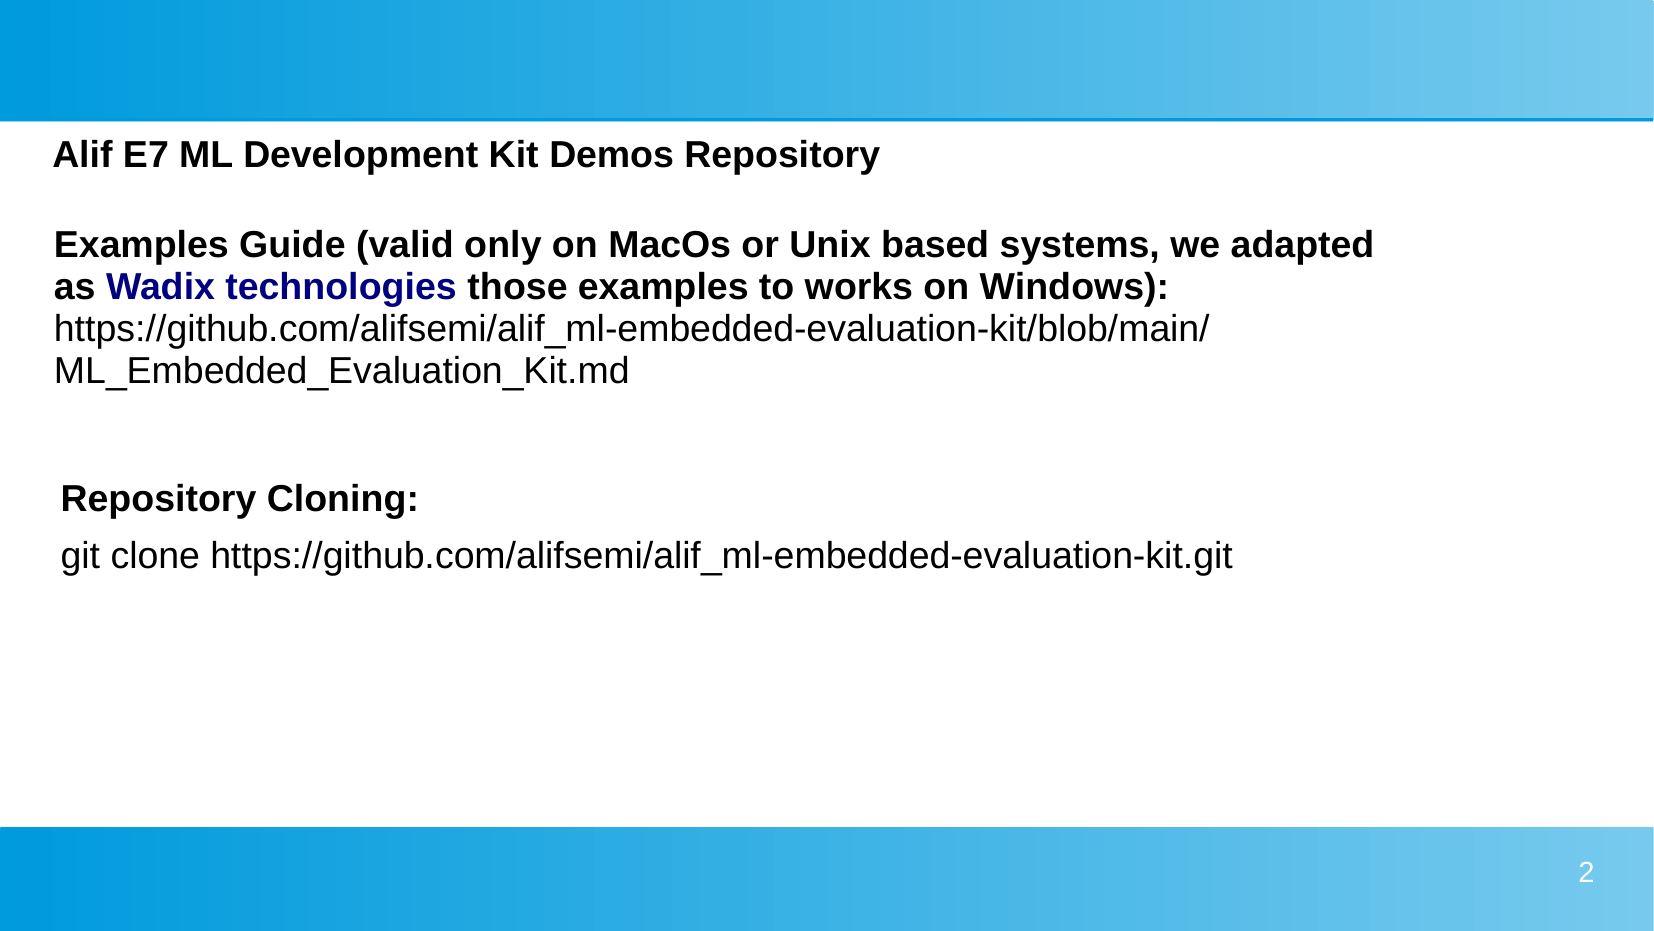

Alif E7 ML Development Kit Demos Repository
Examples Guide (valid only on MacOs or Unix based systems, we adapted as Wadix technologies those examples to works on Windows):
https://github.com/alifsemi/alif_ml-embedded-evaluation-kit/blob/main/ML_Embedded_Evaluation_Kit.md
Repository Cloning:
git clone https://github.com/alifsemi/alif_ml-embedded-evaluation-kit.git
2